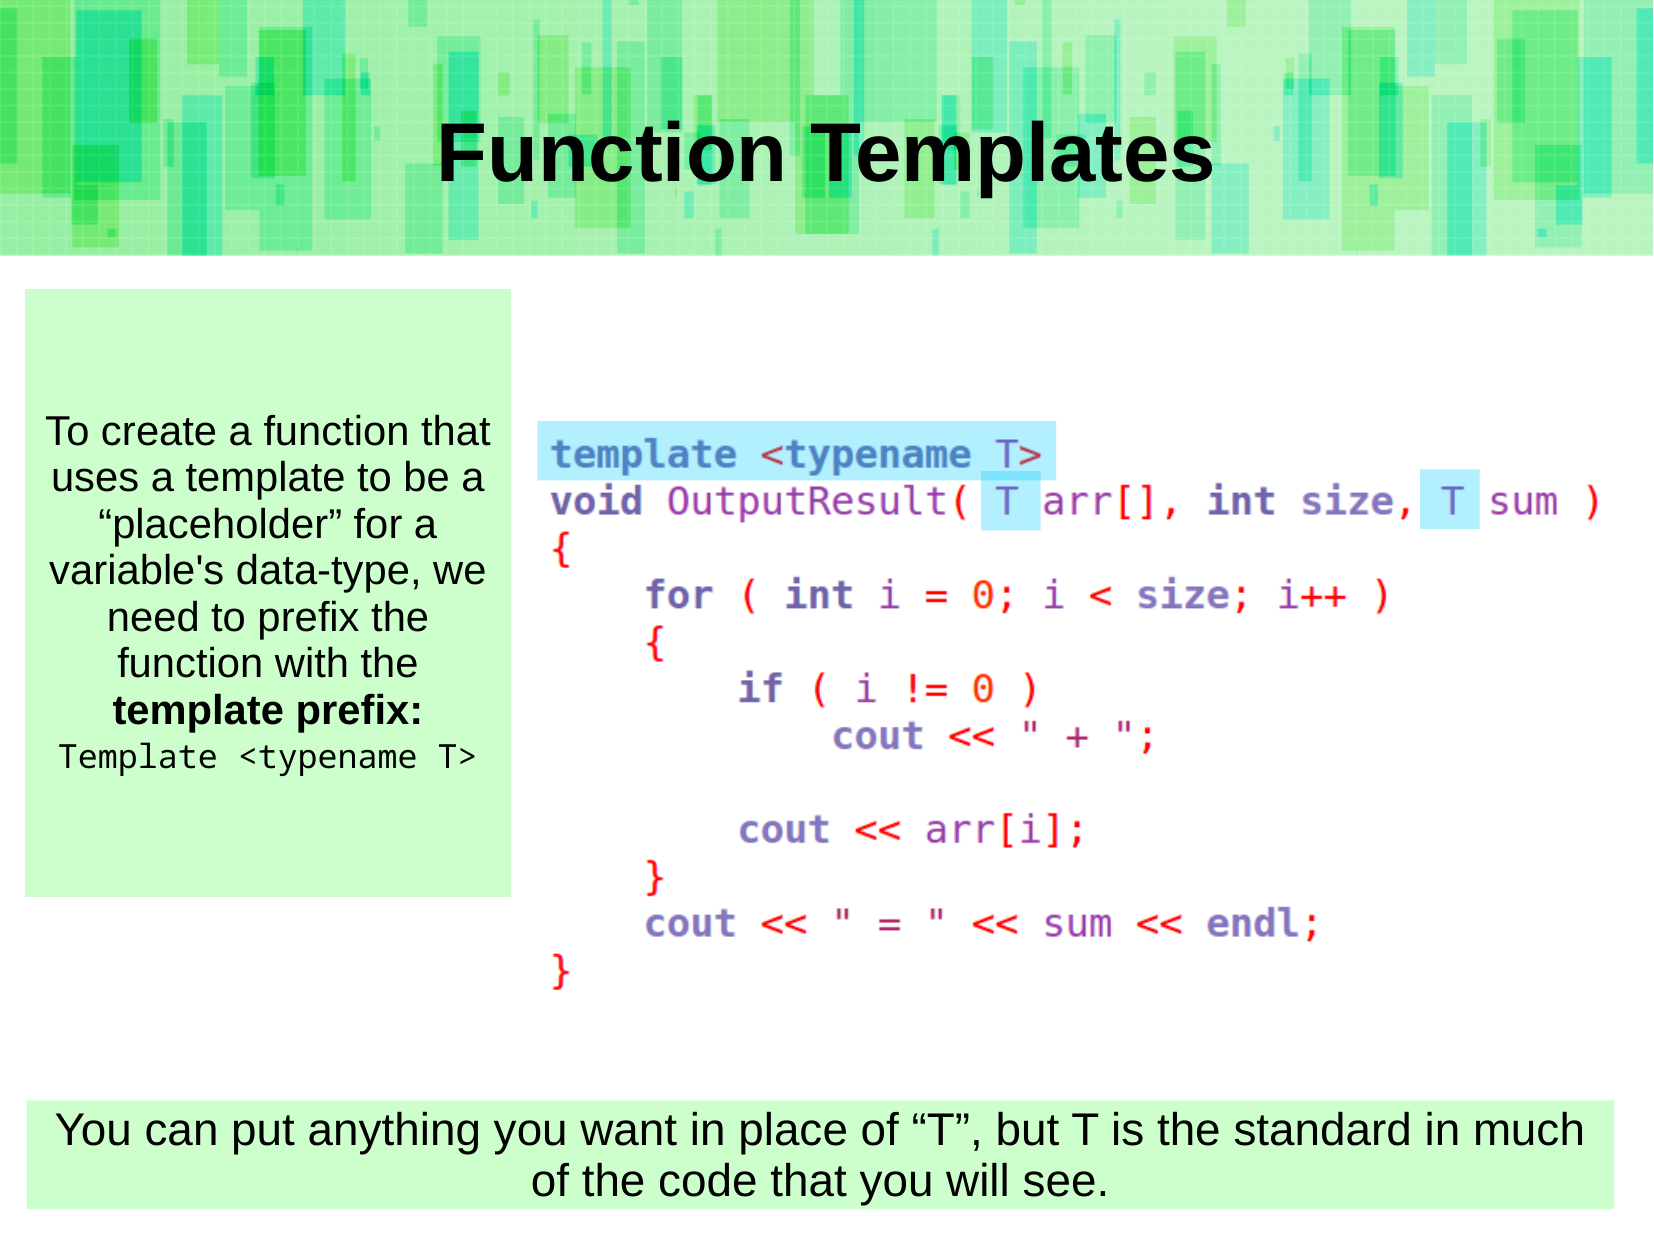

# Function Templates
To create a function that uses a template to be a “placeholder” for a variable's data-type, we need to prefix the function with the
template prefix:
Template <typename T>
You can put anything you want in place of “T”, but T is the standard in much of the code that you will see.